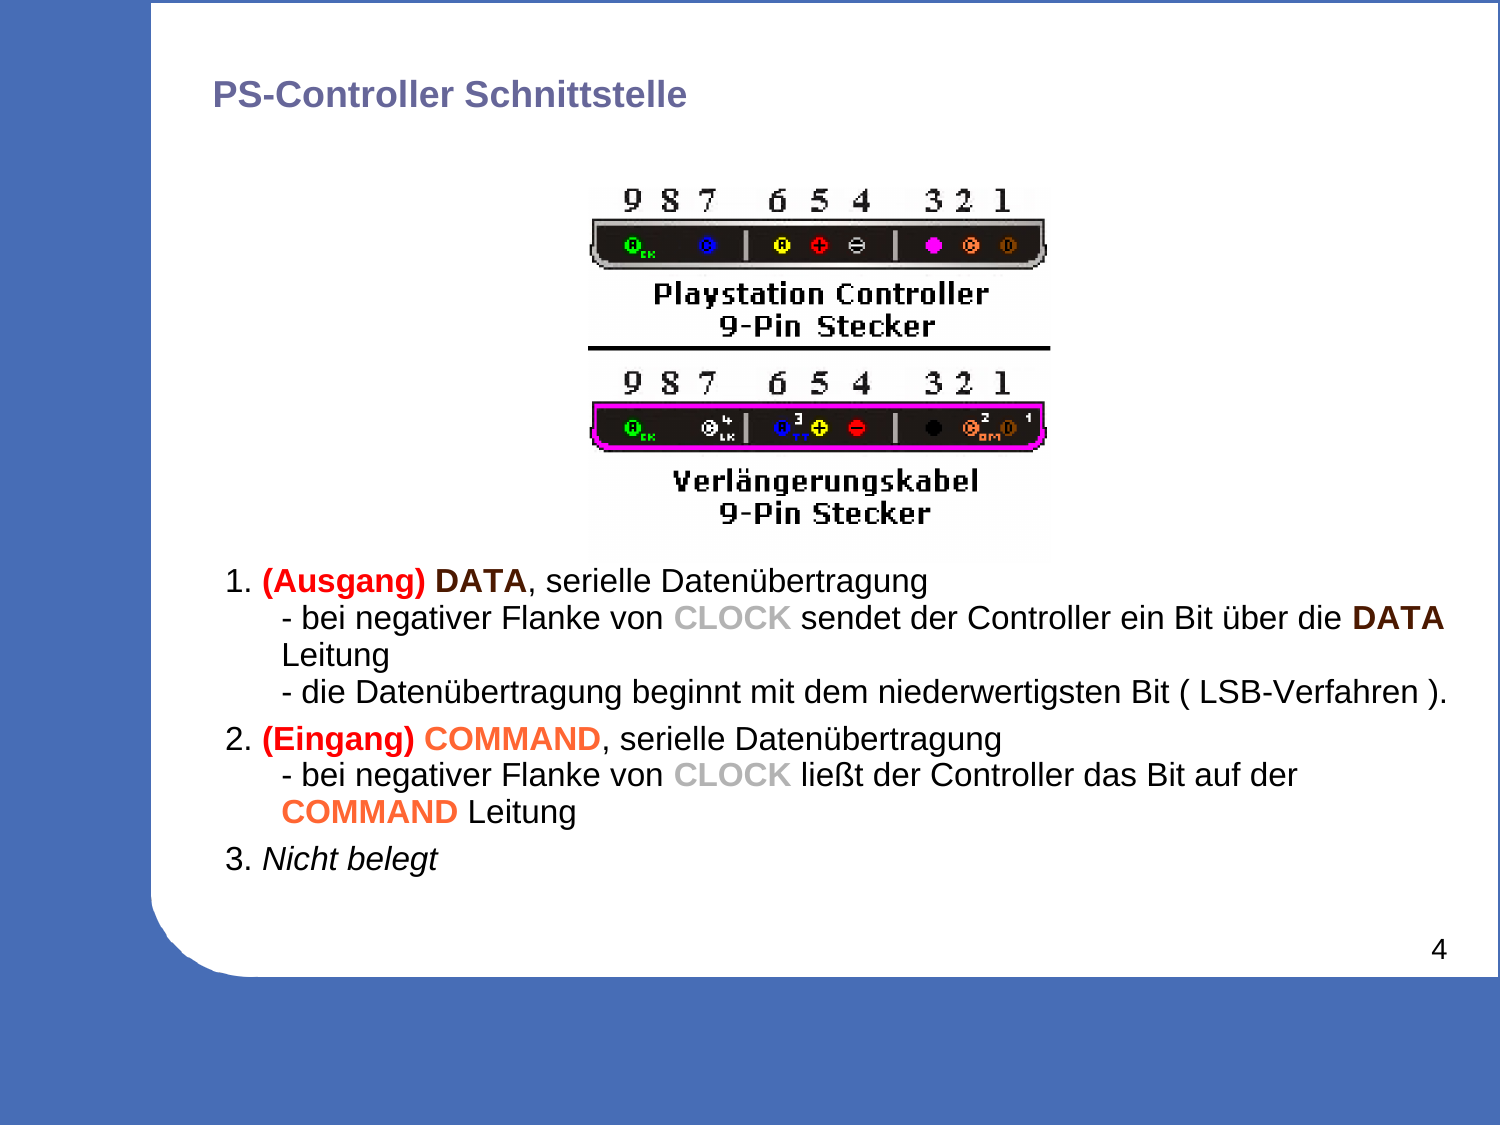

# PS-Controller Schnittstelle
1. (Ausgang) DATA, serielle Datenübertragung
- bei negativer Flanke von CLOCK sendet der Controller ein Bit über die DATA Leitung
- die Datenübertragung beginnt mit dem niederwertigsten Bit ( LSB-Verfahren ).
2. (Eingang) COMMAND, serielle Datenübertragung
- bei negativer Flanke von CLOCK ließt der Controller das Bit auf der COMMAND Leitung
3. Nicht belegt
4